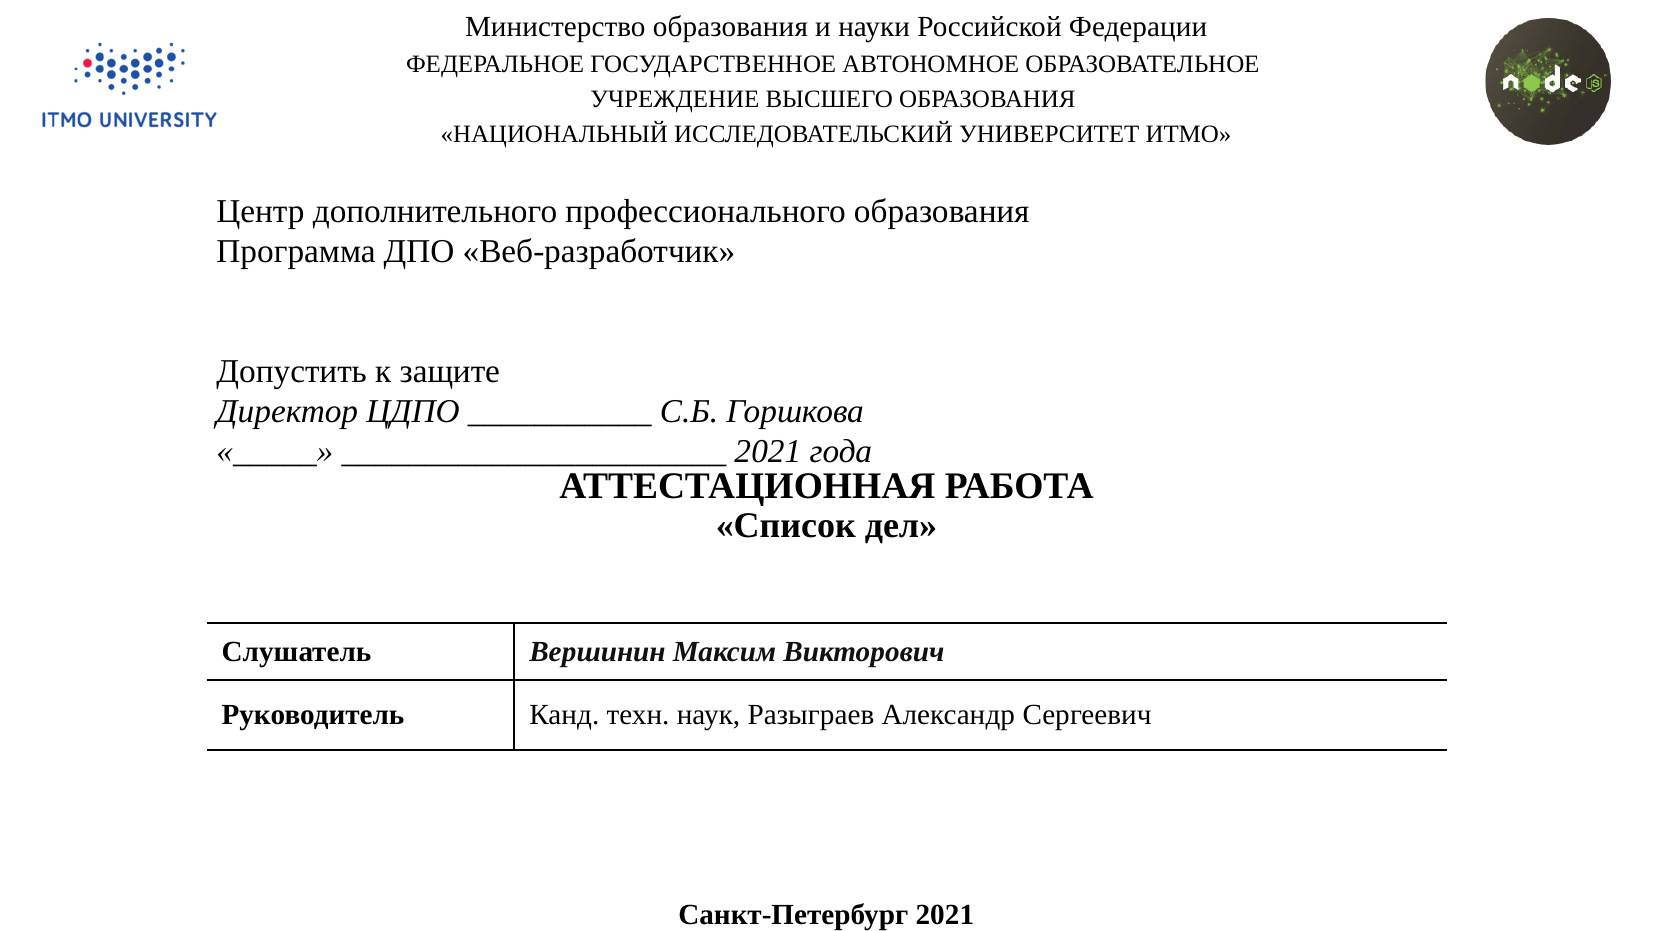

Министерство образования и науки Российской Федерации
ФЕДЕРАЛЬНОЕ ГОСУДАРСТВЕННОЕ АВТОНОМНОЕ ОБРАЗОВАТЕЛЬНОЕ
УЧРЕЖДЕНИЕ ВЫСШЕГО ОБРАЗОВАНИЯ
«НАЦИОНАЛЬНЫЙ ИССЛЕДОВАТЕЛЬСКИЙ УНИВЕРСИТЕТ ИТМО»
Центр дополнительного профессионального образования
Программа ДПО «Веб-разработчик»
Допустить к защите
Директор ЦДПО ___________ С.Б. Горшкова
«_____» _______________________ 2021 года
АТТЕСТАЦИОННАЯ РАБОТА
«Список дел»
| Слушатель | Вершинин Максим Викторович |
| --- | --- |
| Руководитель | Канд. техн. наук, Разыграев Александр Сергеевич |
Санкт-Петербург 2021